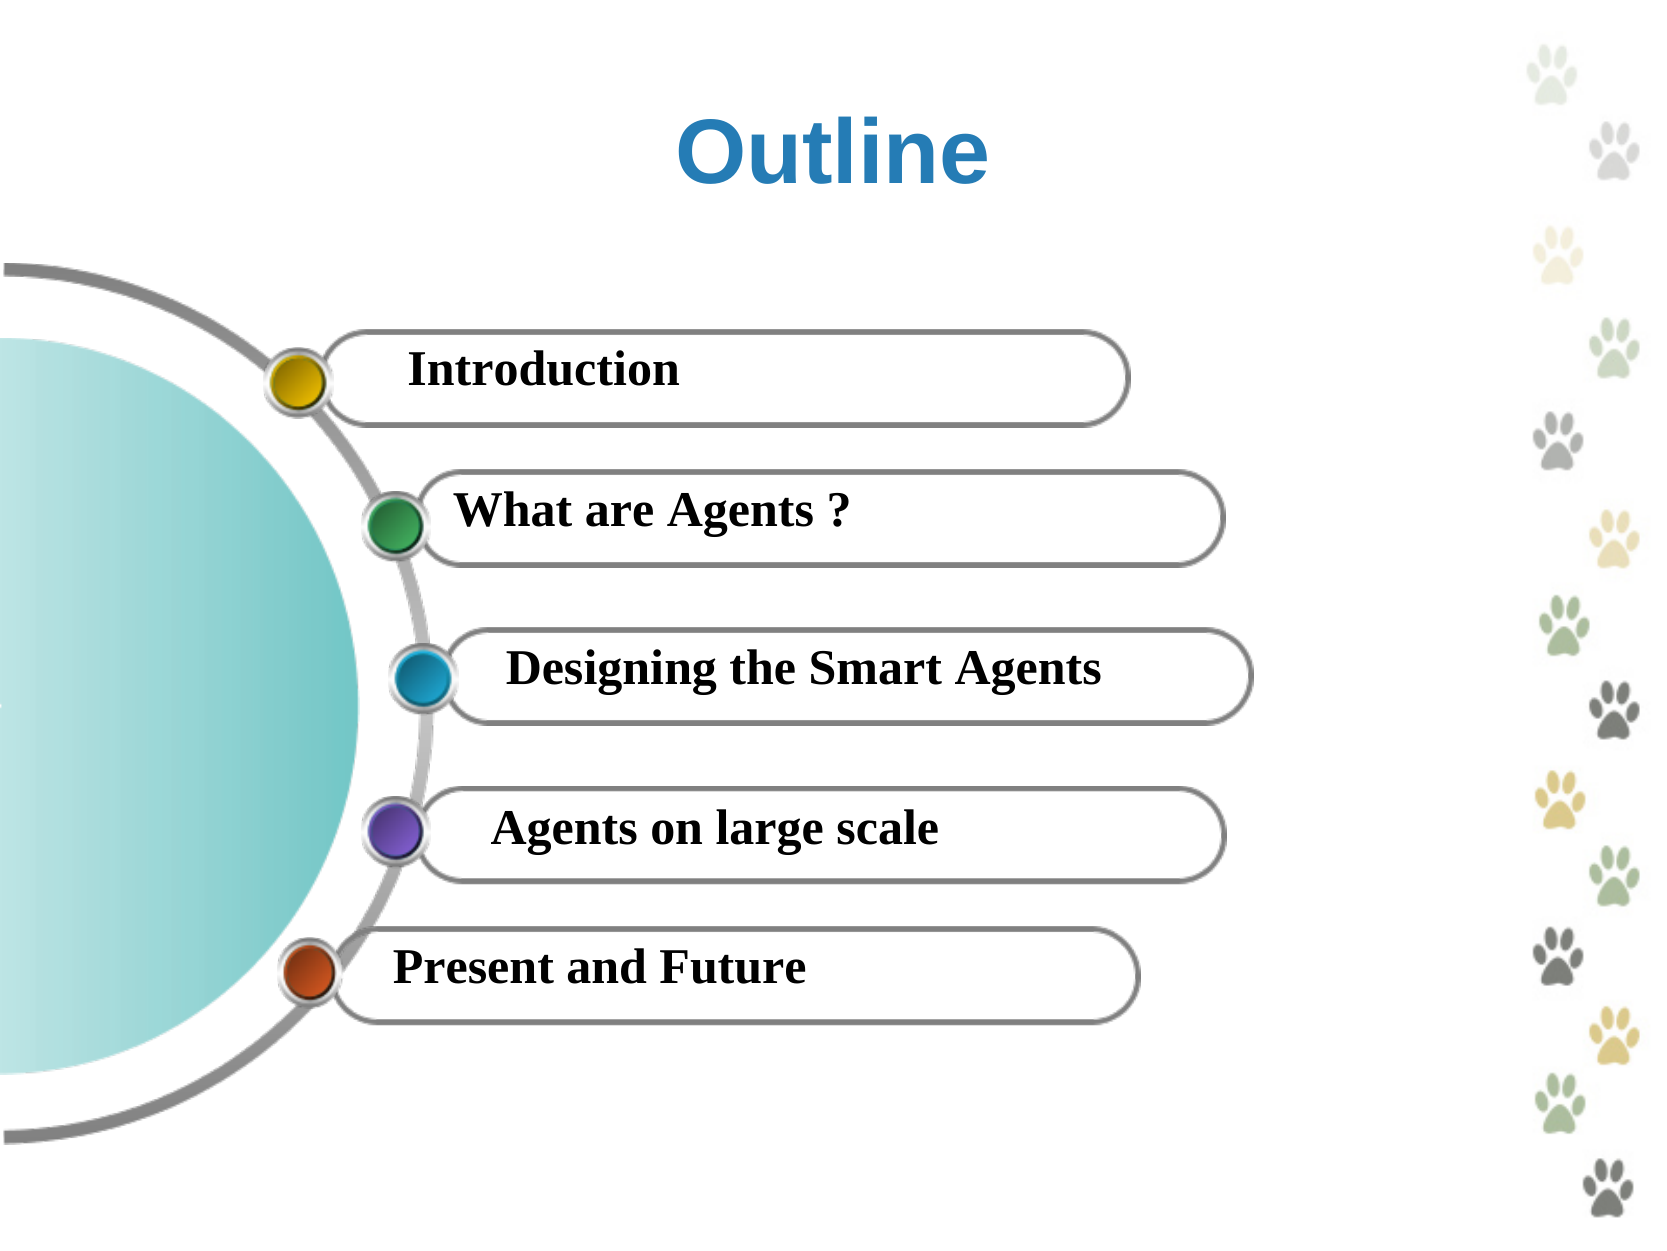

# Outline
 Introduction
 What are Agents ?
 Designing the Smart Agents
 Agents on large scale
 Present and Future